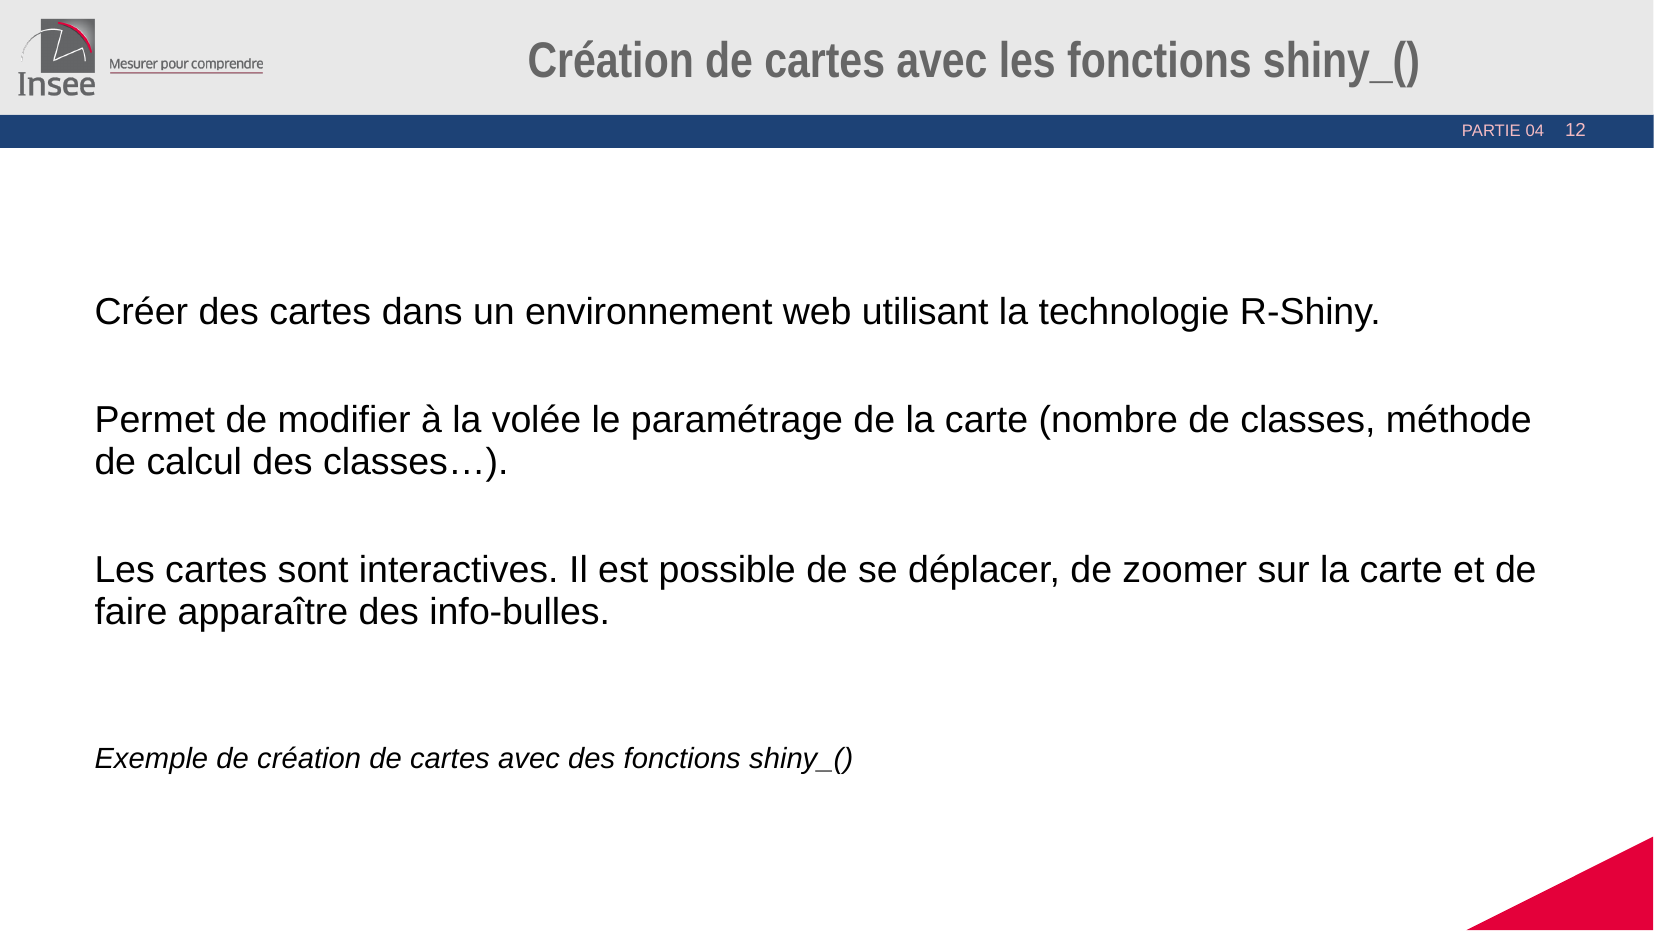

# Création de cartes avec les fonctions shiny_()
PARTIE 04
12
Créer des cartes dans un environnement web utilisant la technologie R-Shiny.
Permet de modifier à la volée le paramétrage de la carte (nombre de classes, méthode de calcul des classes…).
Les cartes sont interactives. Il est possible de se déplacer, de zoomer sur la carte et de faire apparaître des info-bulles.
Exemple de création de cartes avec des fonctions shiny_()